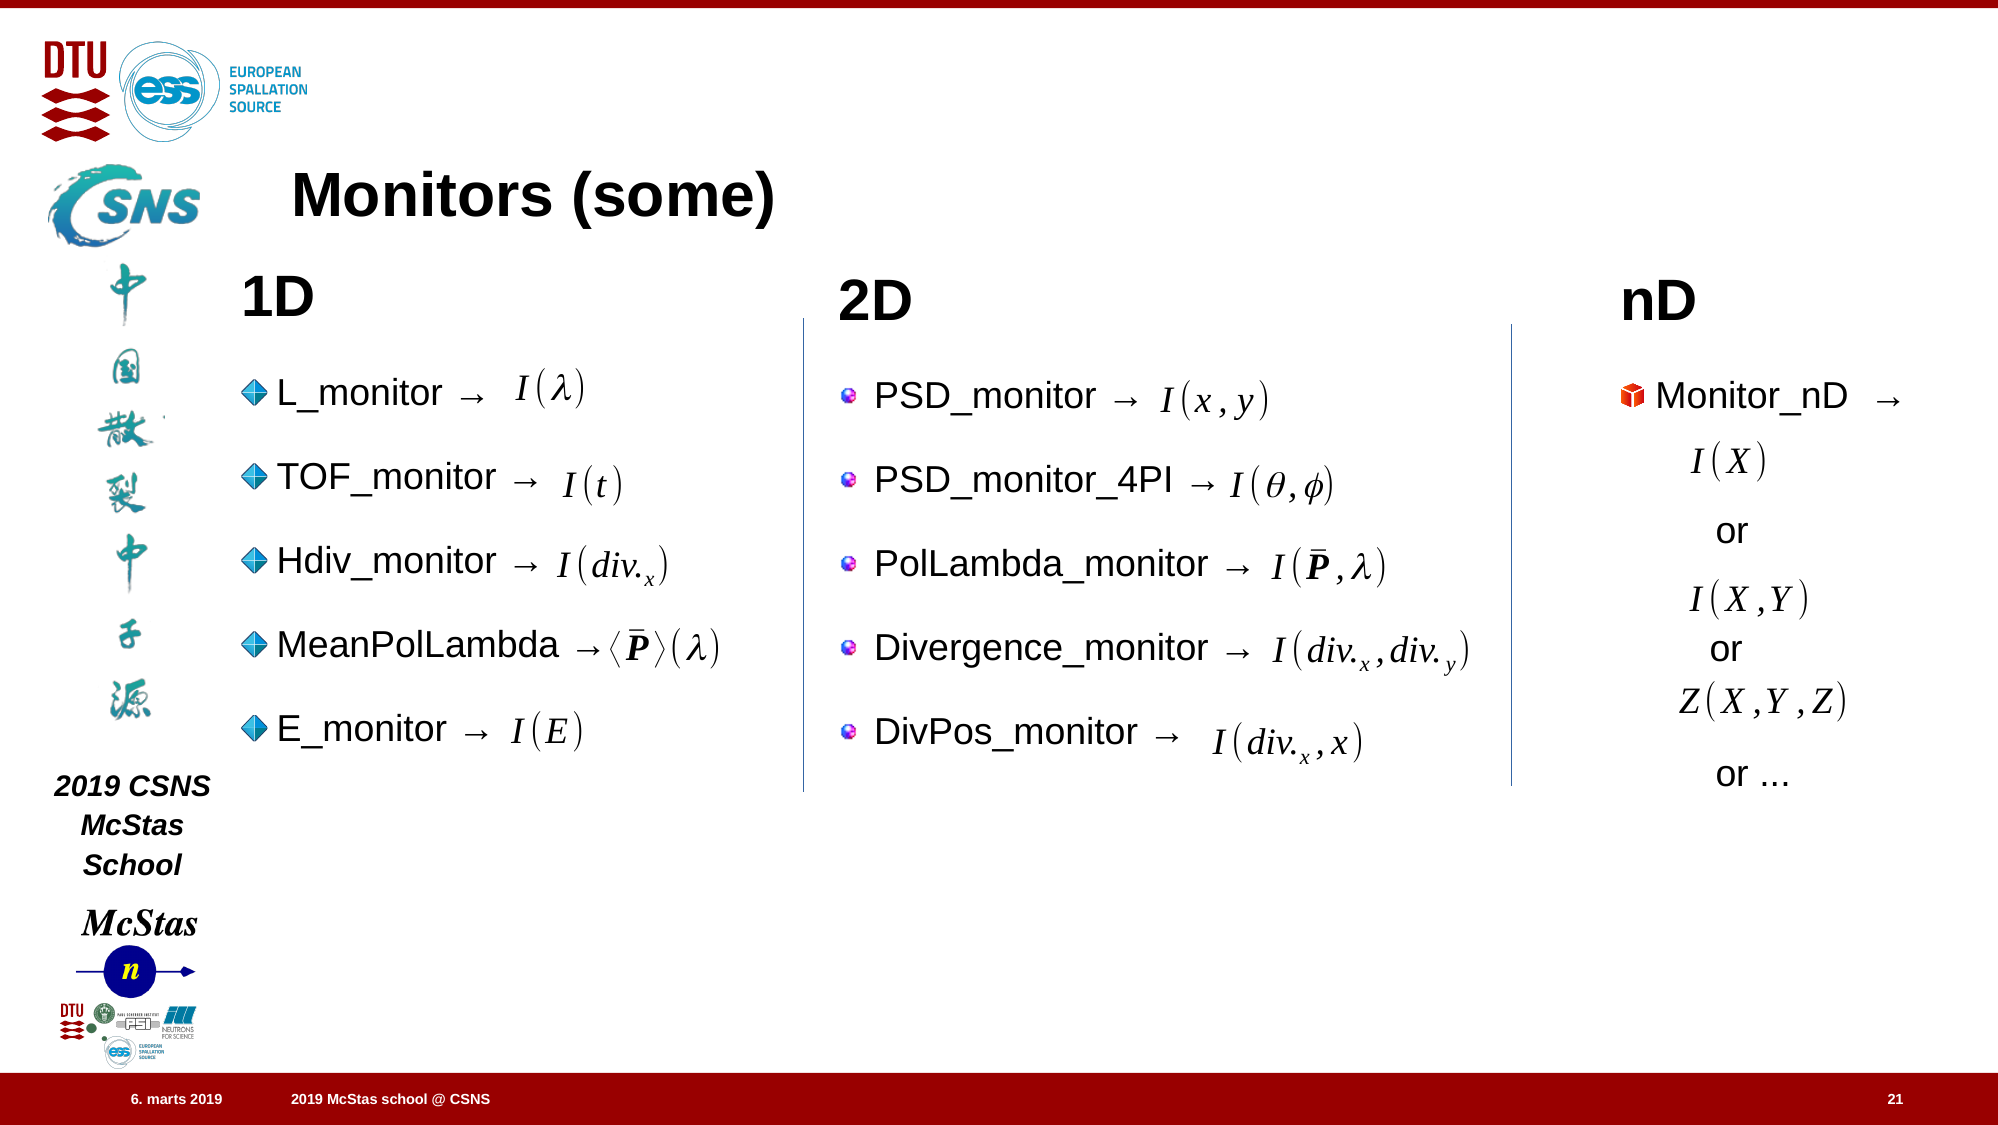

# Monitors (some)
1D
L_monitor →
TOF_monitor →
Hdiv_monitor →
MeanPolLambda →
E_monitor →
2D
PSD_monitor →
PSD_monitor_4PI →
PolLambda_monitor →
Divergence_monitor →
DivPos_monitor →
nD
Monitor_nD →
or
or
or ...